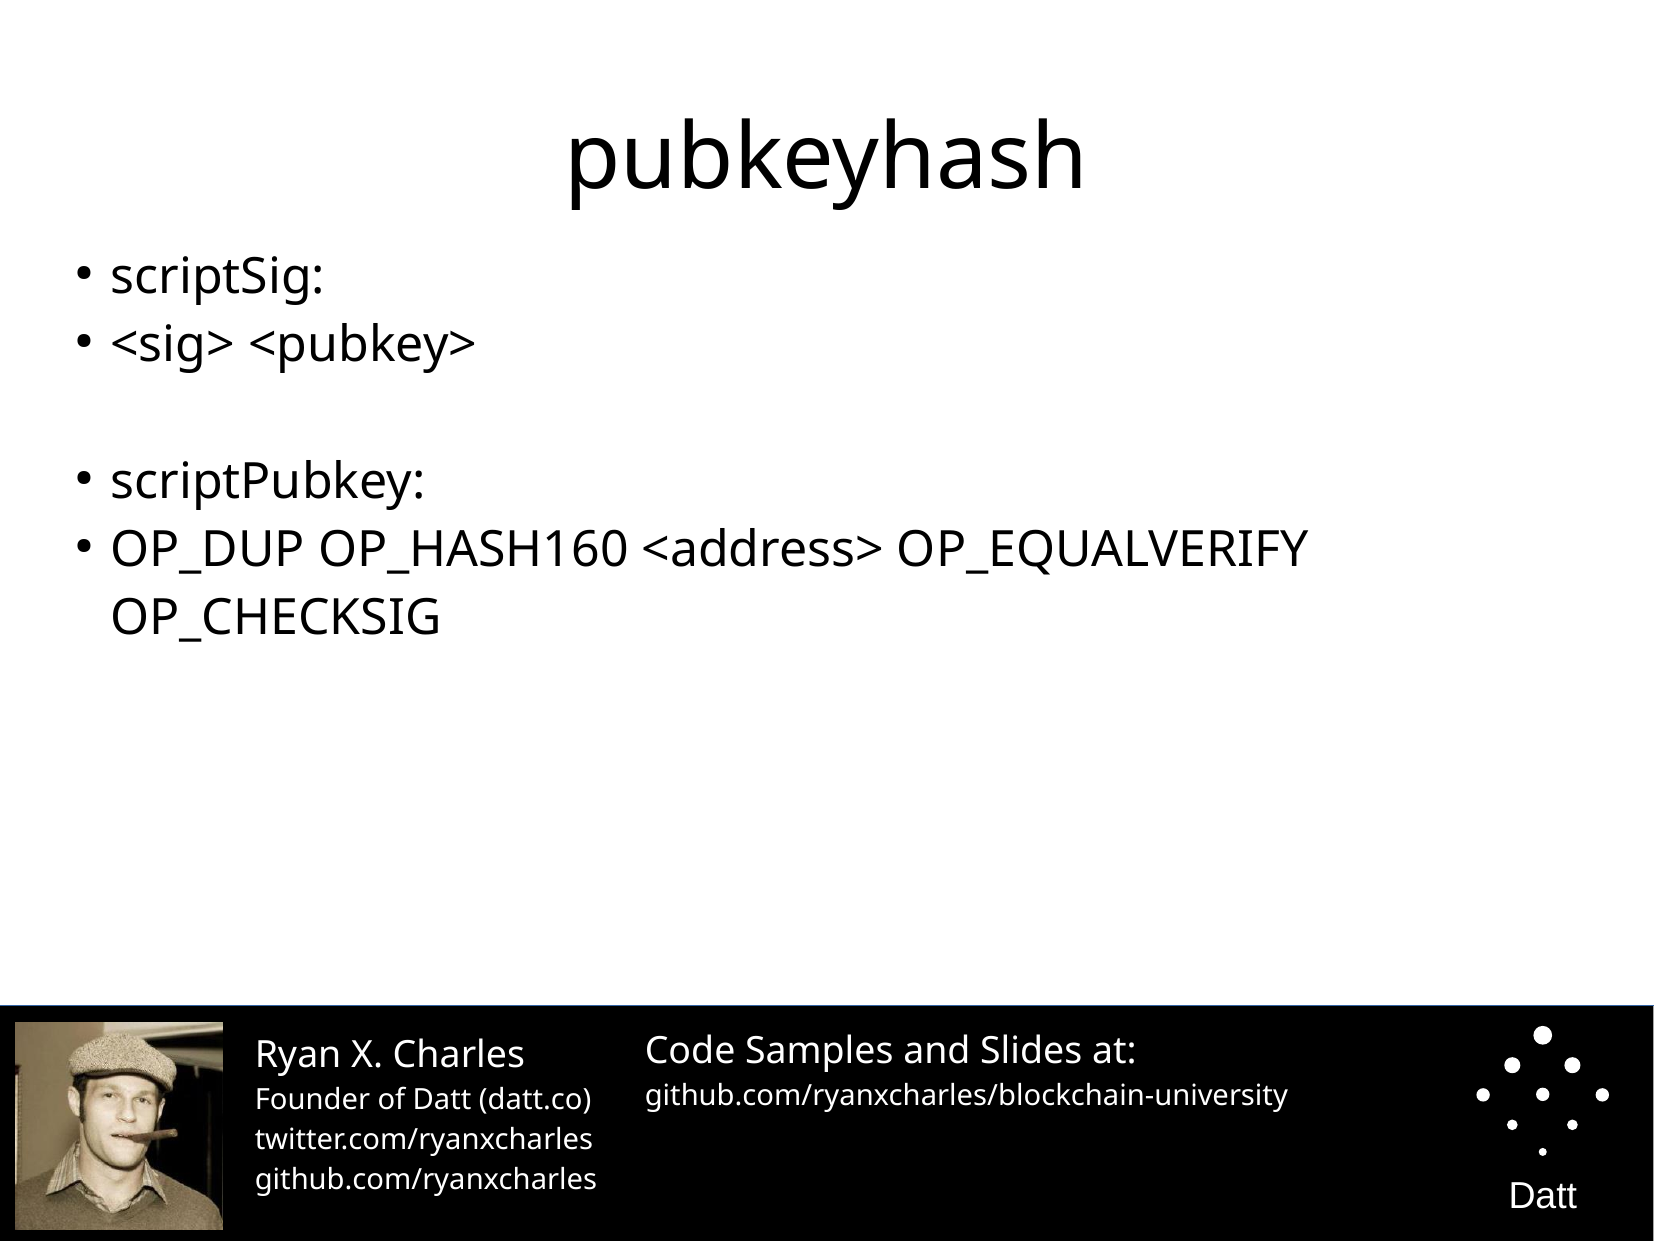

# pubkeyhash
scriptSig:
<sig> <pubkey>
scriptPubkey:
OP_DUP OP_HASH160 <address> OP_EQUALVERIFY OP_CHECKSIG
Code Samples and Slides at:
github.com/ryanxcharles/blockchain-university
Ryan X. Charles
Founder of Datt (datt.co)
twitter.com/ryanxcharles
github.com/ryanxcharles
Datt